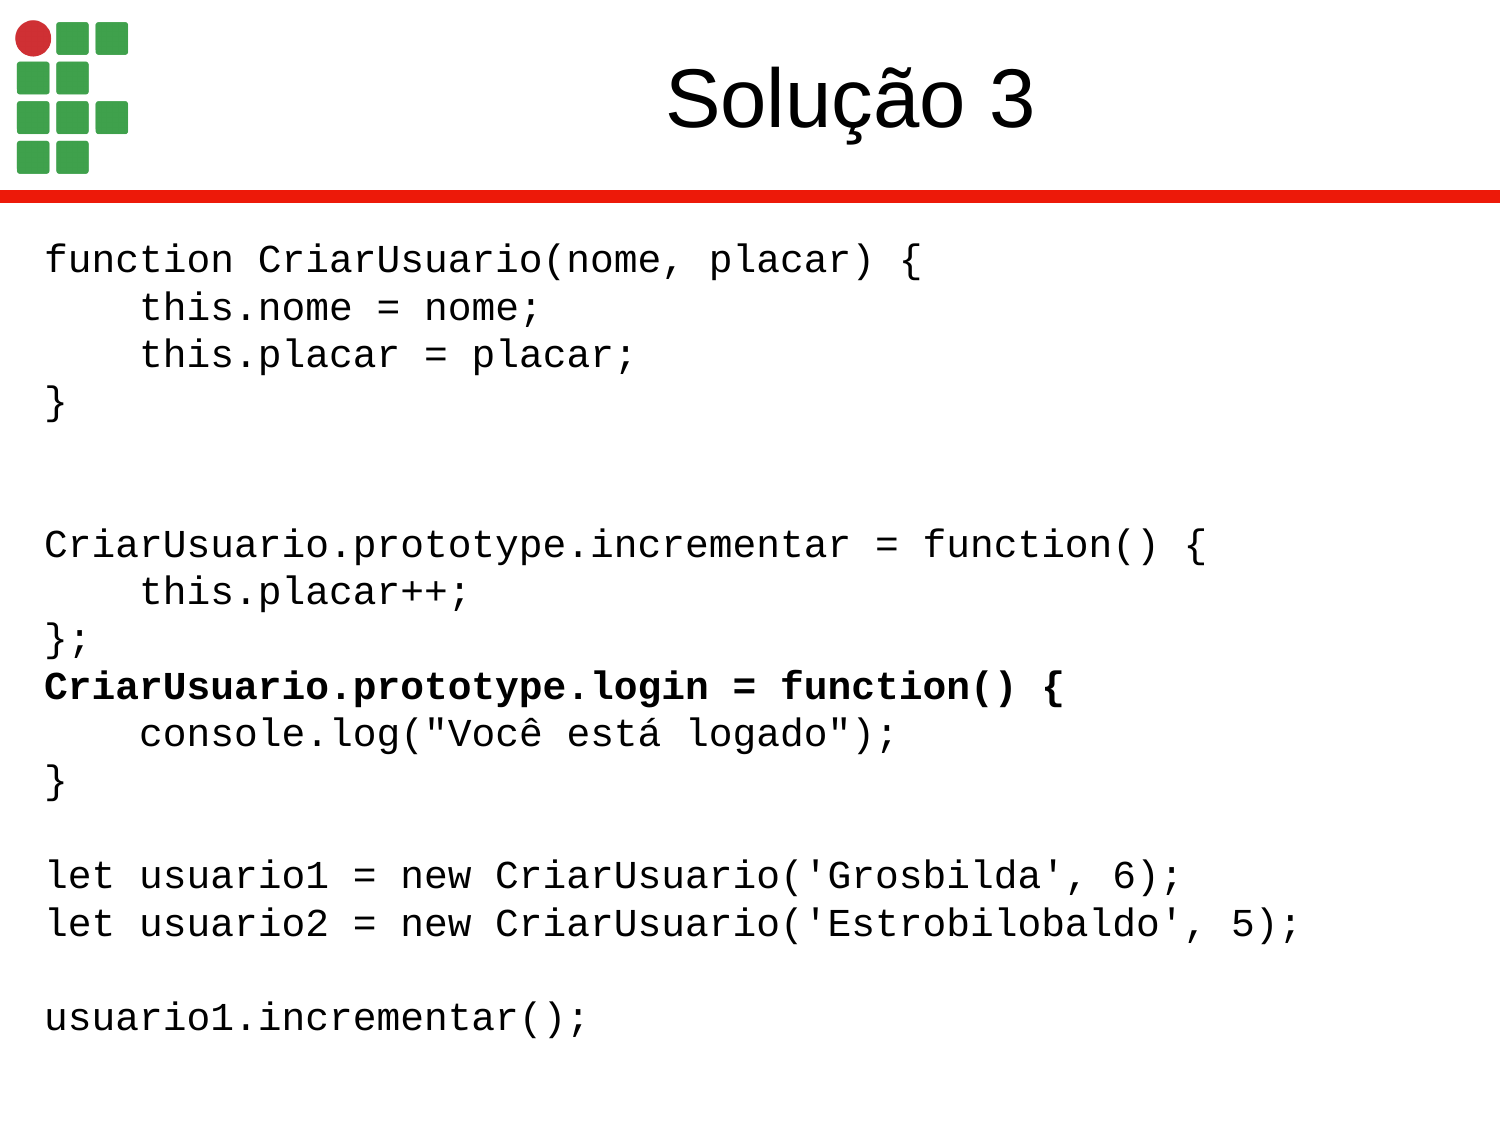

# Solução 3
function CriarUsuario(nome, placar) {
 this.nome = nome;
 this.placar = placar;
}
CriarUsuario.prototype.incrementar = function() {
 this.placar++;
};
CriarUsuario.prototype.login = function() {
 console.log("Você está logado");
}
let usuario1 = new CriarUsuario('Grosbilda', 6);
let usuario2 = new CriarUsuario('Estrobilobaldo', 5);
usuario1.incrementar();